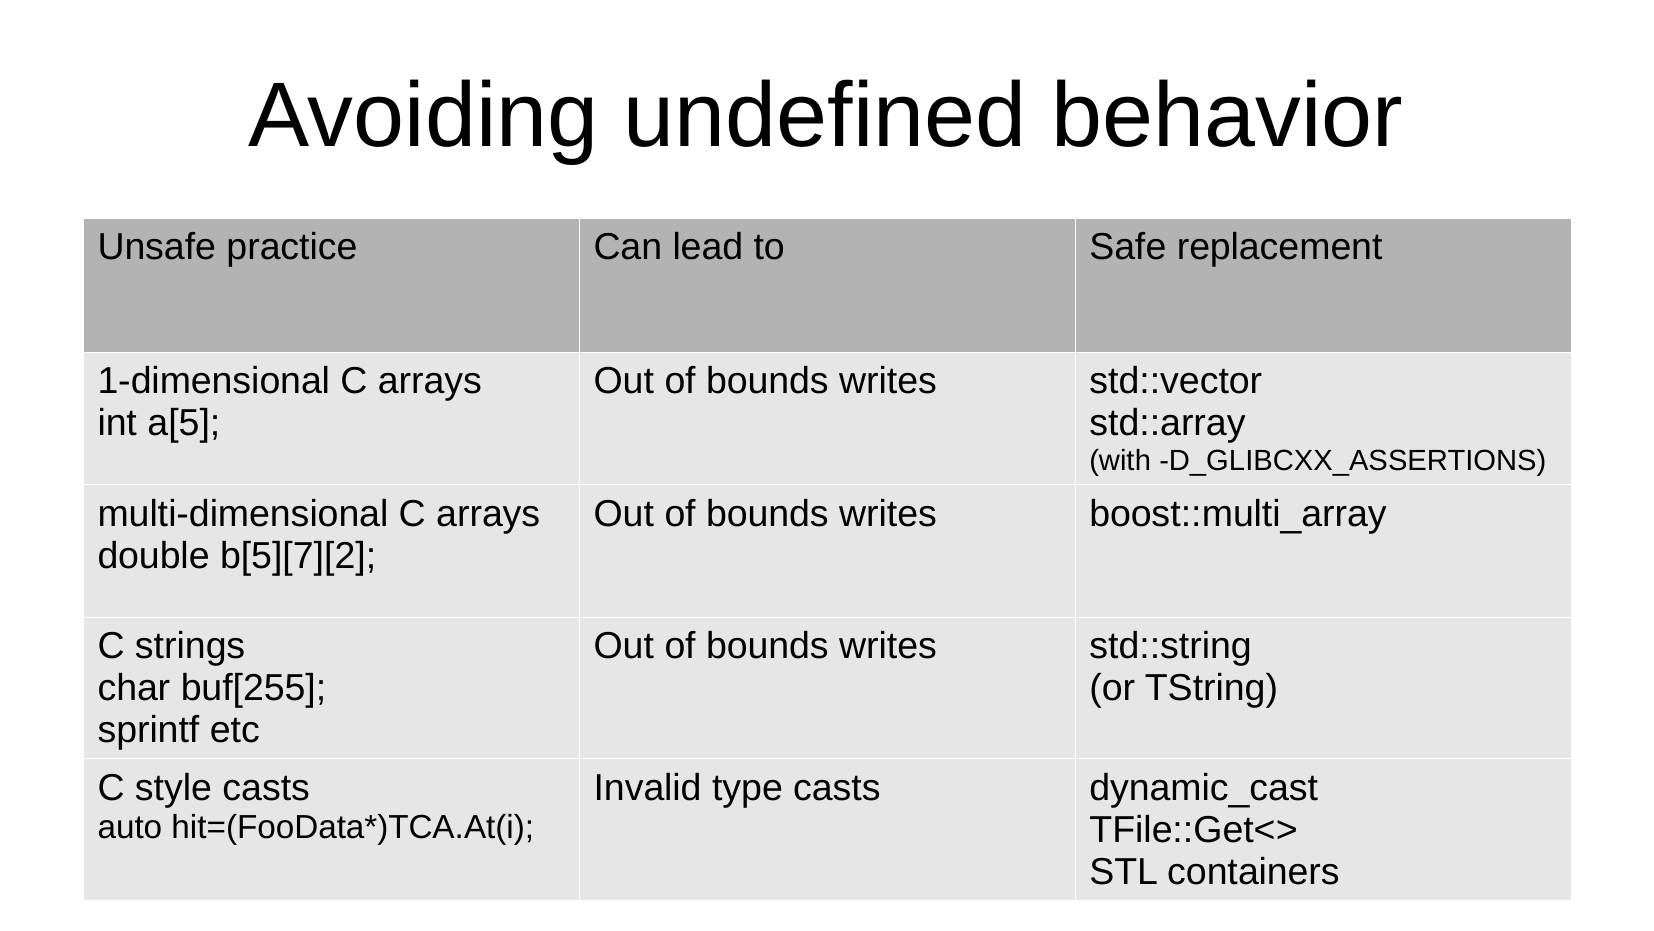

# Avoiding undefined behavior
| Unsafe practice | Can lead to | Safe replacement |
| --- | --- | --- |
| 1-dimensional C arrays int a[5]; | Out of bounds writes | std::vector std::array (with -D\_GLIBCXX\_ASSERTIONS) |
| multi-dimensional C arrays double b[5][7][2]; | Out of bounds writes | boost::multi\_array |
| C strings char buf[255]; sprintf etc | Out of bounds writes | std::string (or TString) |
| C style casts auto hit=(FooData\*)TCA.At(i); | Invalid type casts | dynamic\_cast TFile::Get<> STL containers |